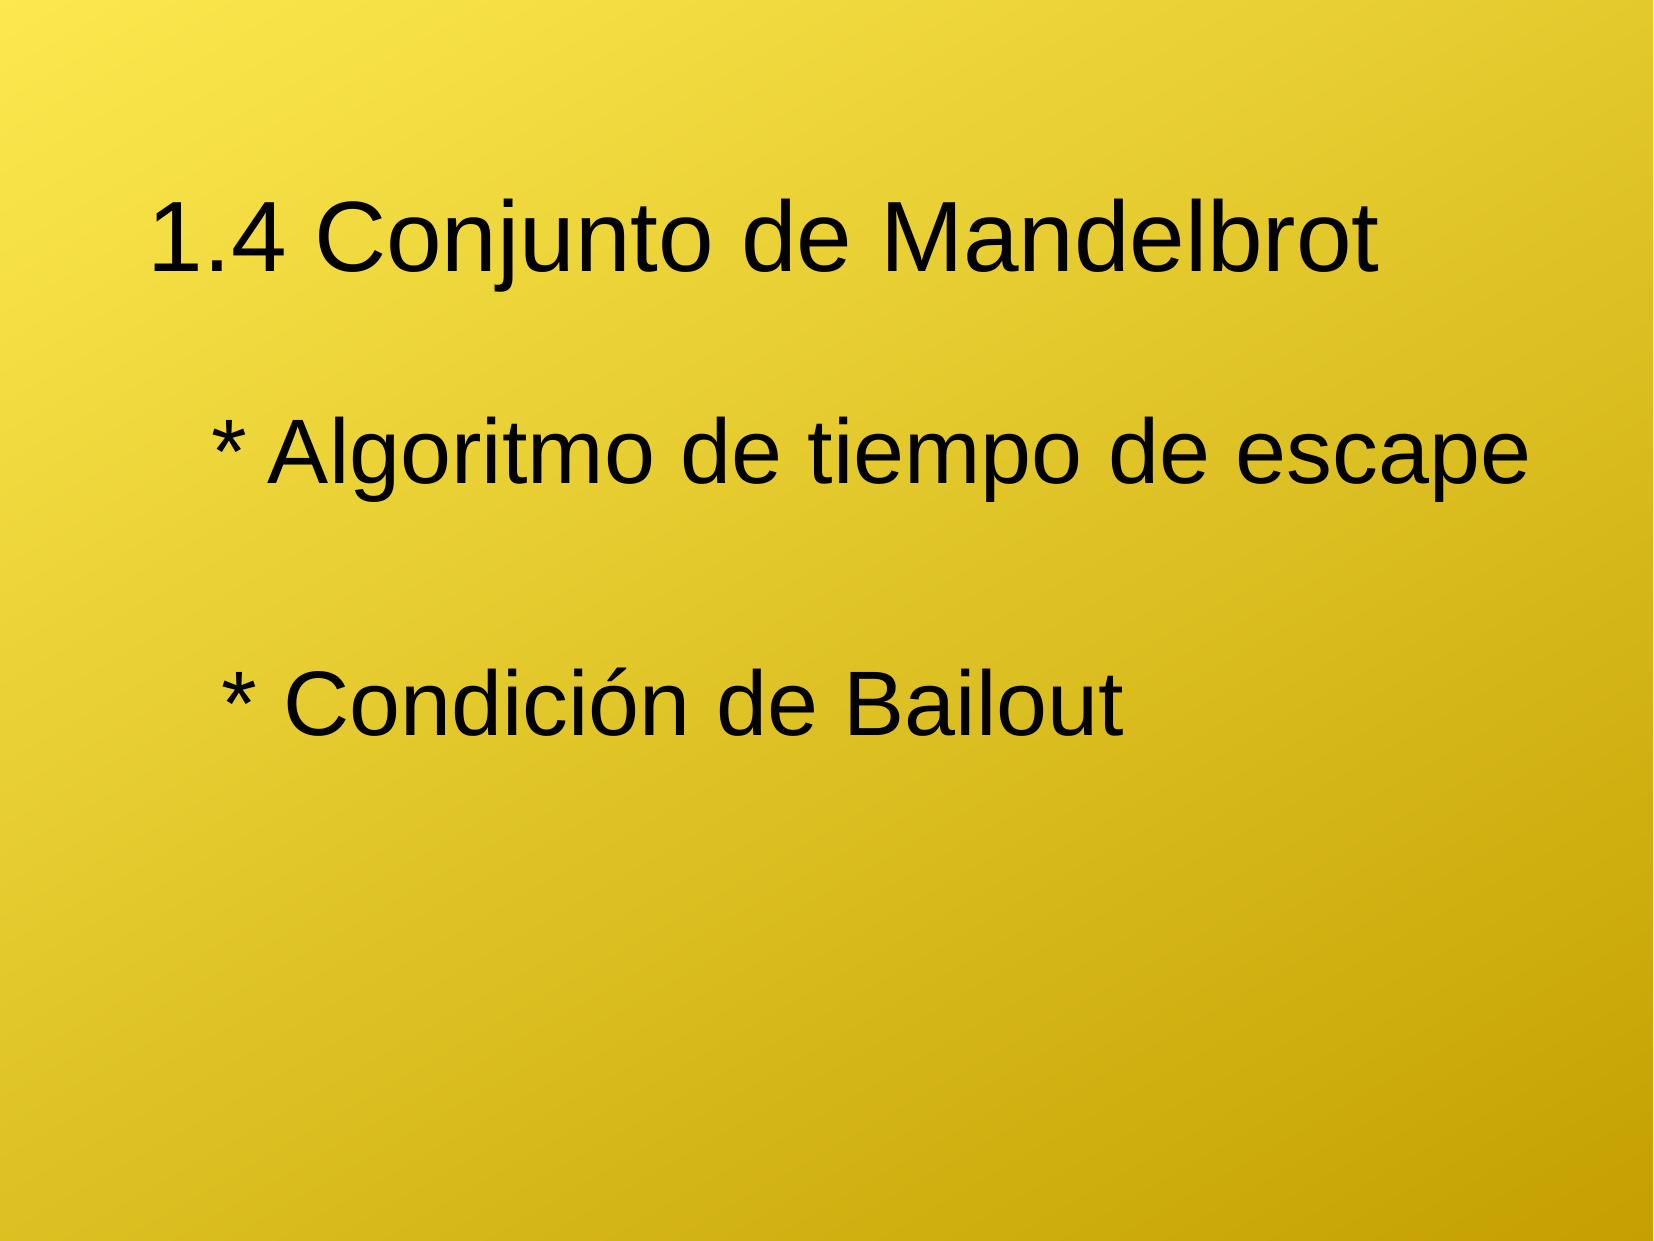

1.4 Conjunto de Mandelbrot
* Algoritmo de tiempo de escape
* Condición de Bailout